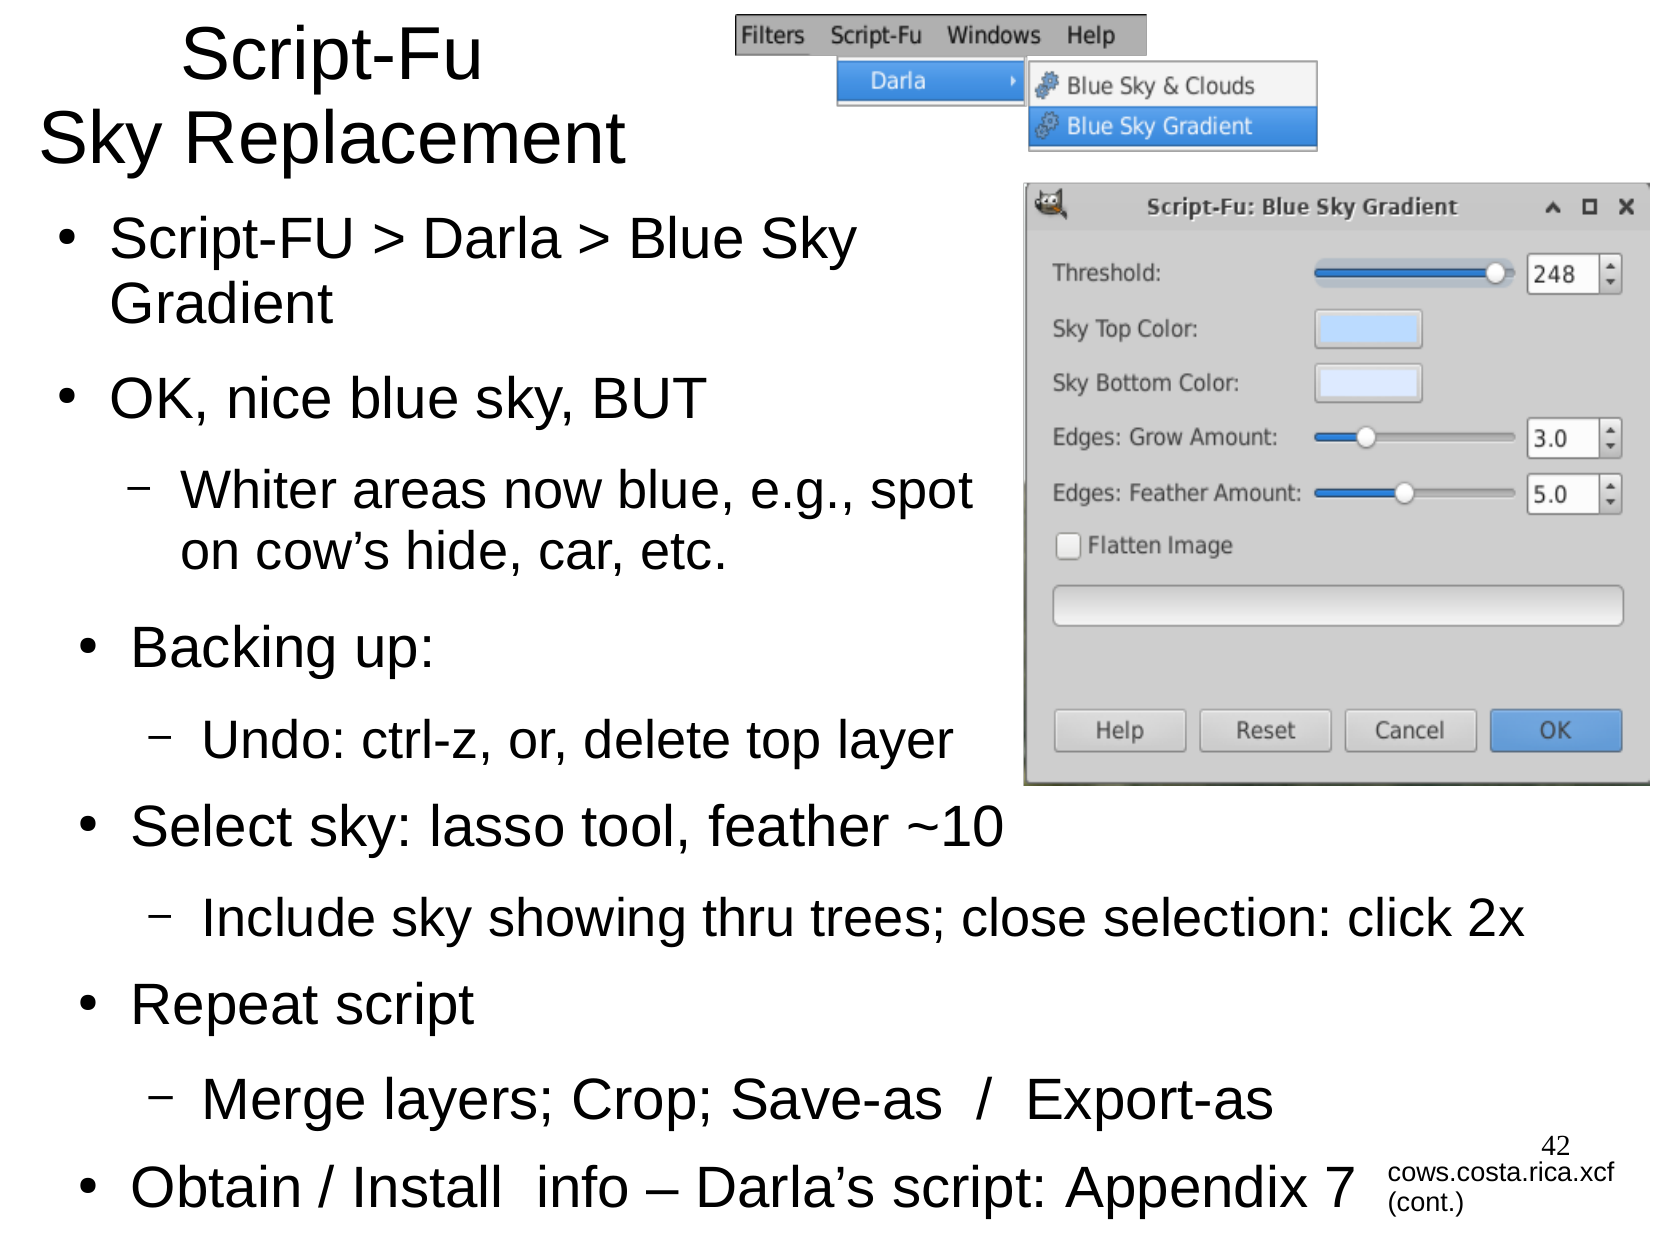

# Script-Fu Sky Replacement
Script-FU > Darla > Blue Sky Gradient
OK, nice blue sky, BUT
Whiter areas now blue, e.g., spot on cow’s hide, car, etc.
Backing up:
Undo: ctrl-z, or, delete top layer
Select sky: lasso tool, feather ~10
Include sky showing thru trees; close selection: click 2x
Repeat script
Merge layers; Crop; Save-as / Export-as
Obtain / Install info – Darla’s script: Appendix 7
42
cows.costa.rica.xcf
(cont.)